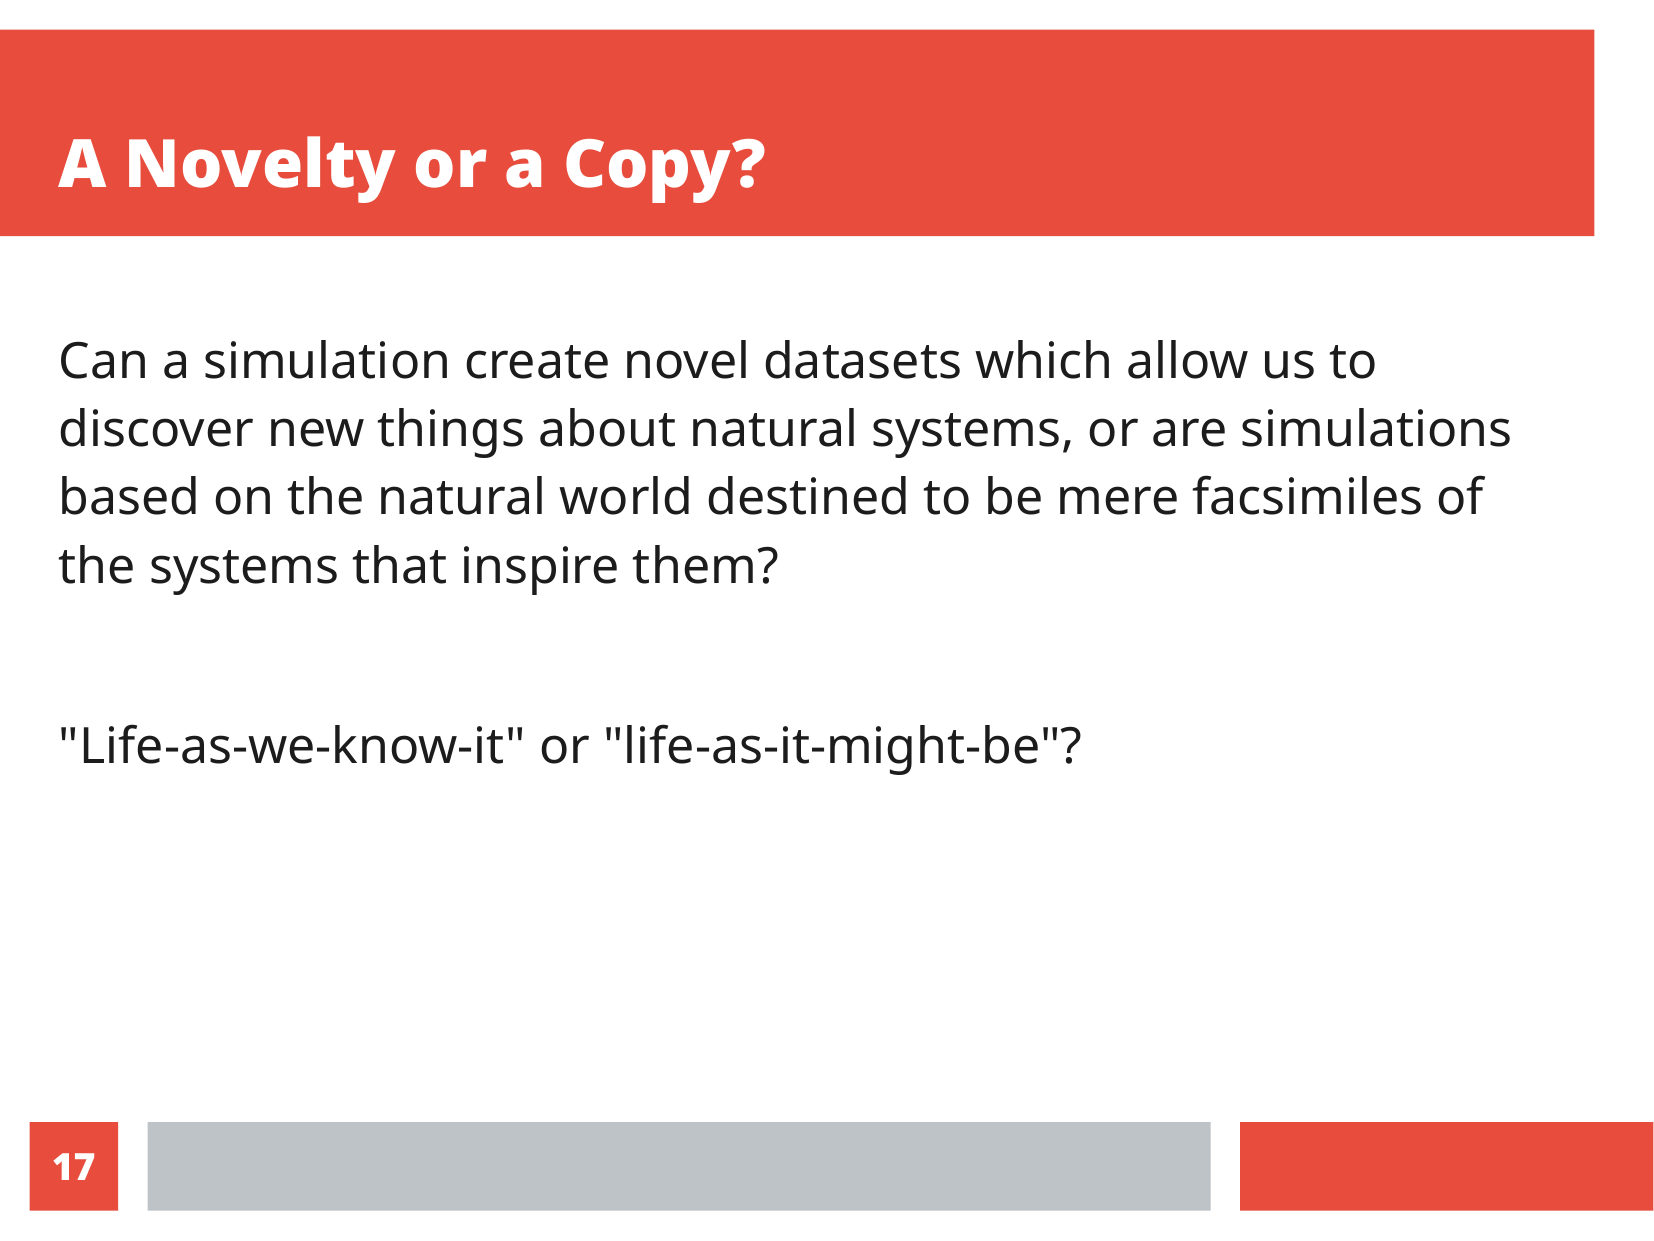

# A Novelty or a Copy?
Can a simulation create novel datasets which allow us to discover new things about natural systems, or are simulations based on the natural world destined to be mere facsimiles of the systems that inspire them?
"Life-as-we-know-it" or "life-as-it-might-be"?
17